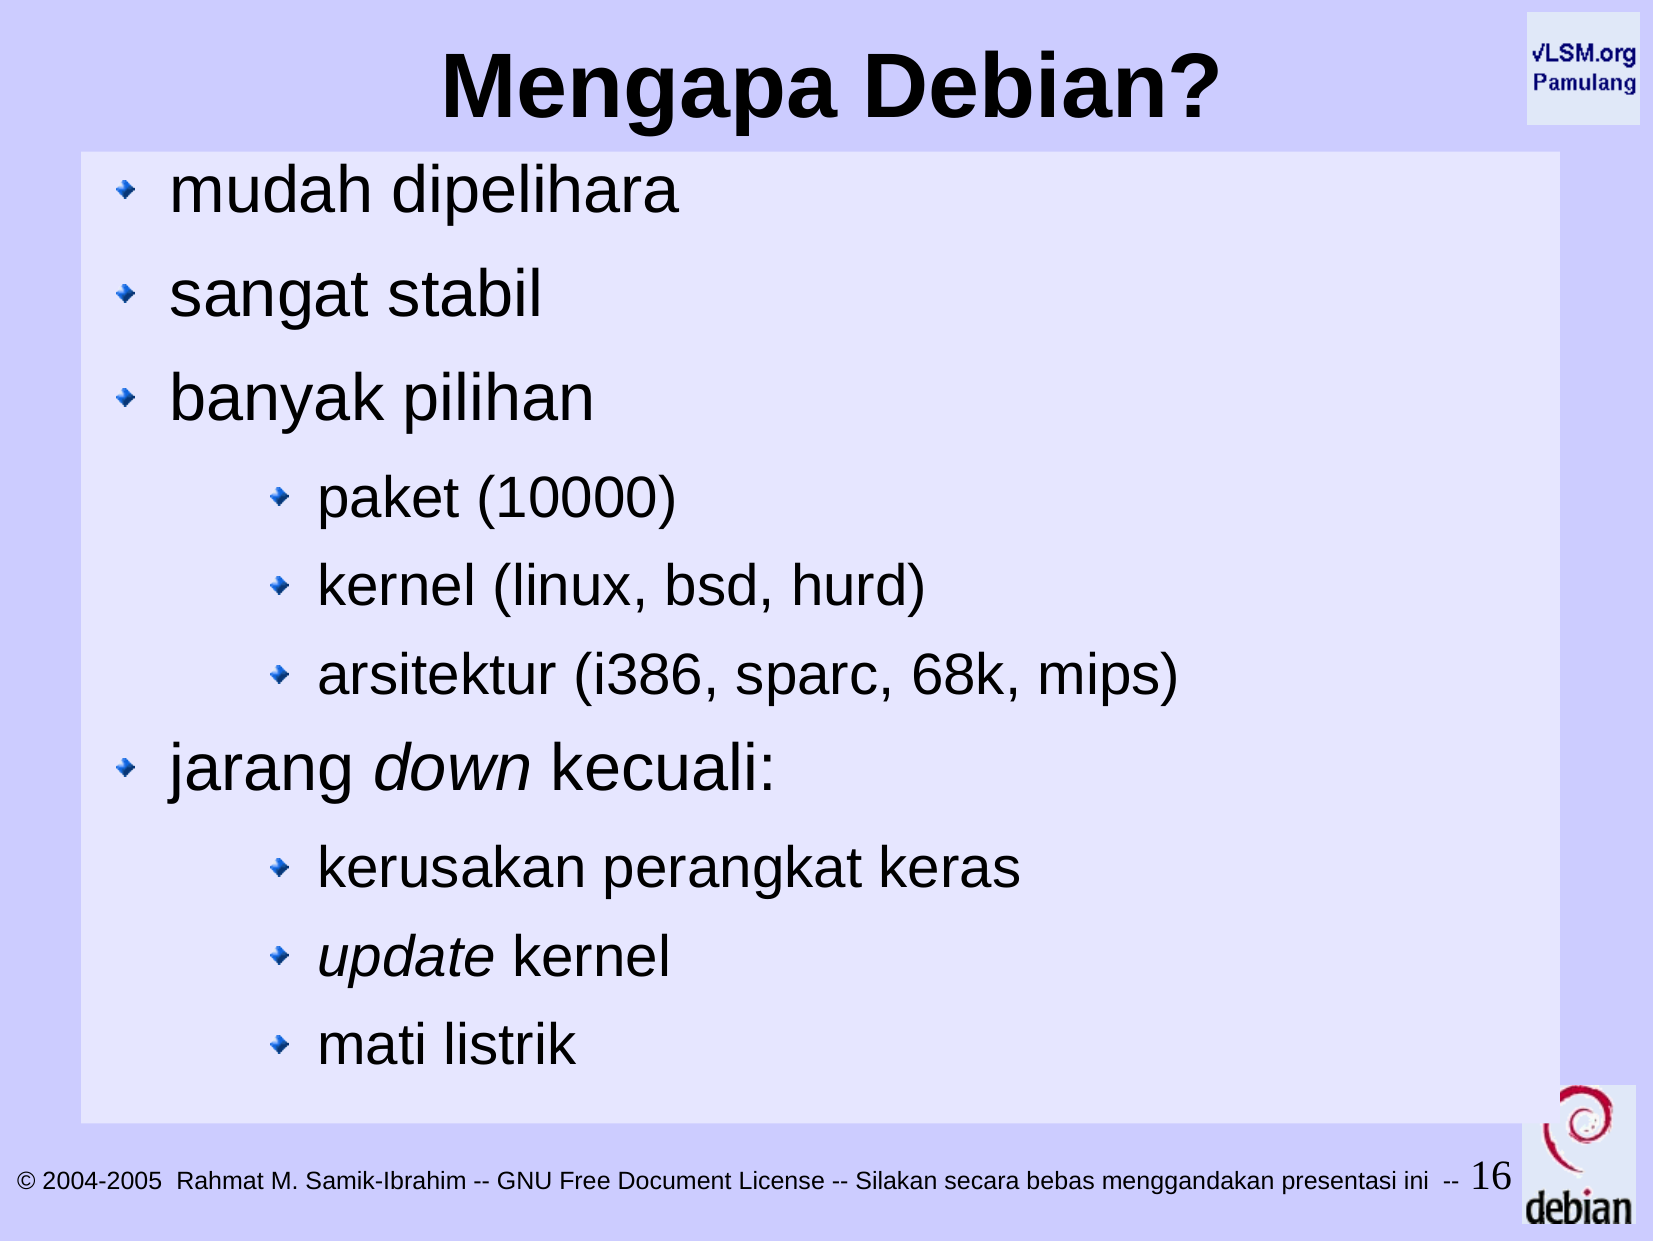

# Mengapa Debian?
mudah dipelihara
sangat stabil
banyak pilihan
paket (10000)
kernel (linux, bsd, hurd)
arsitektur (i386, sparc, 68k, mips)
jarang down kecuali:
kerusakan perangkat keras
update kernel
mati listrik